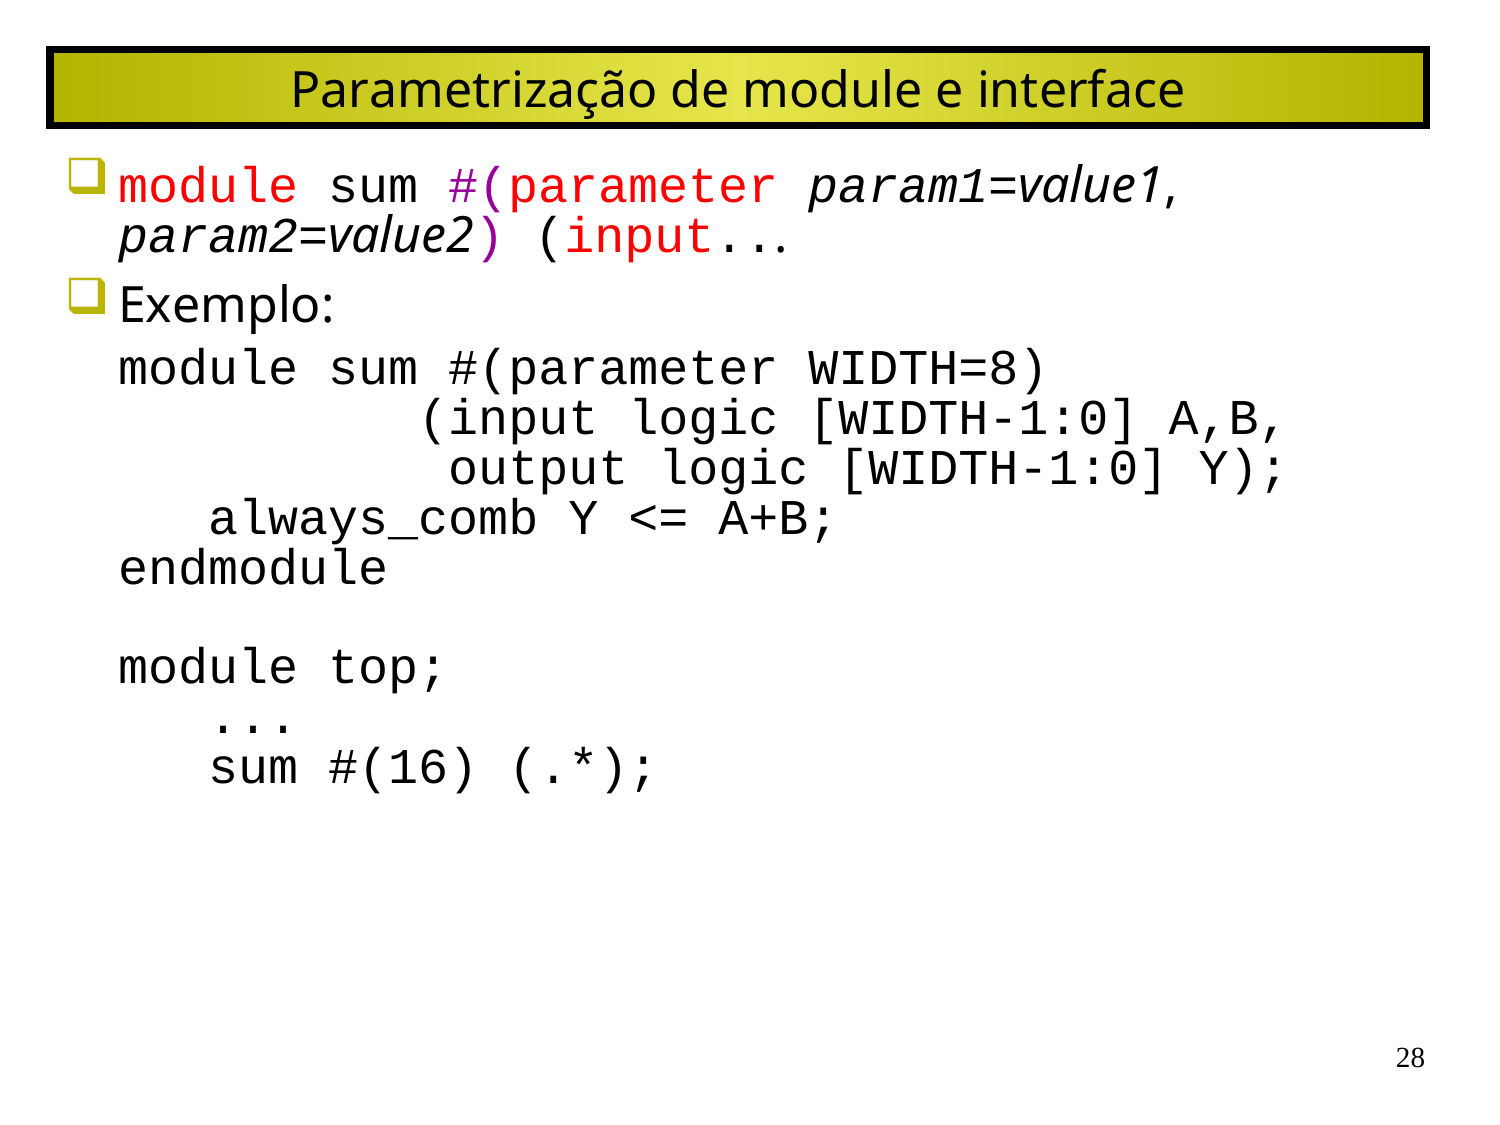

# Parametrização de module e interface
module sum #(parameter param1=value1,
param2=value2) (input...
Exemplo:
module sum #(parameter WIDTH=8)
 (input logic [WIDTH-1:0] A,B,
 output logic [WIDTH-1:0] Y);
 always_comb Y <= A+B;
endmodule
module top;
 ...
 sum #(16) (.*);
28